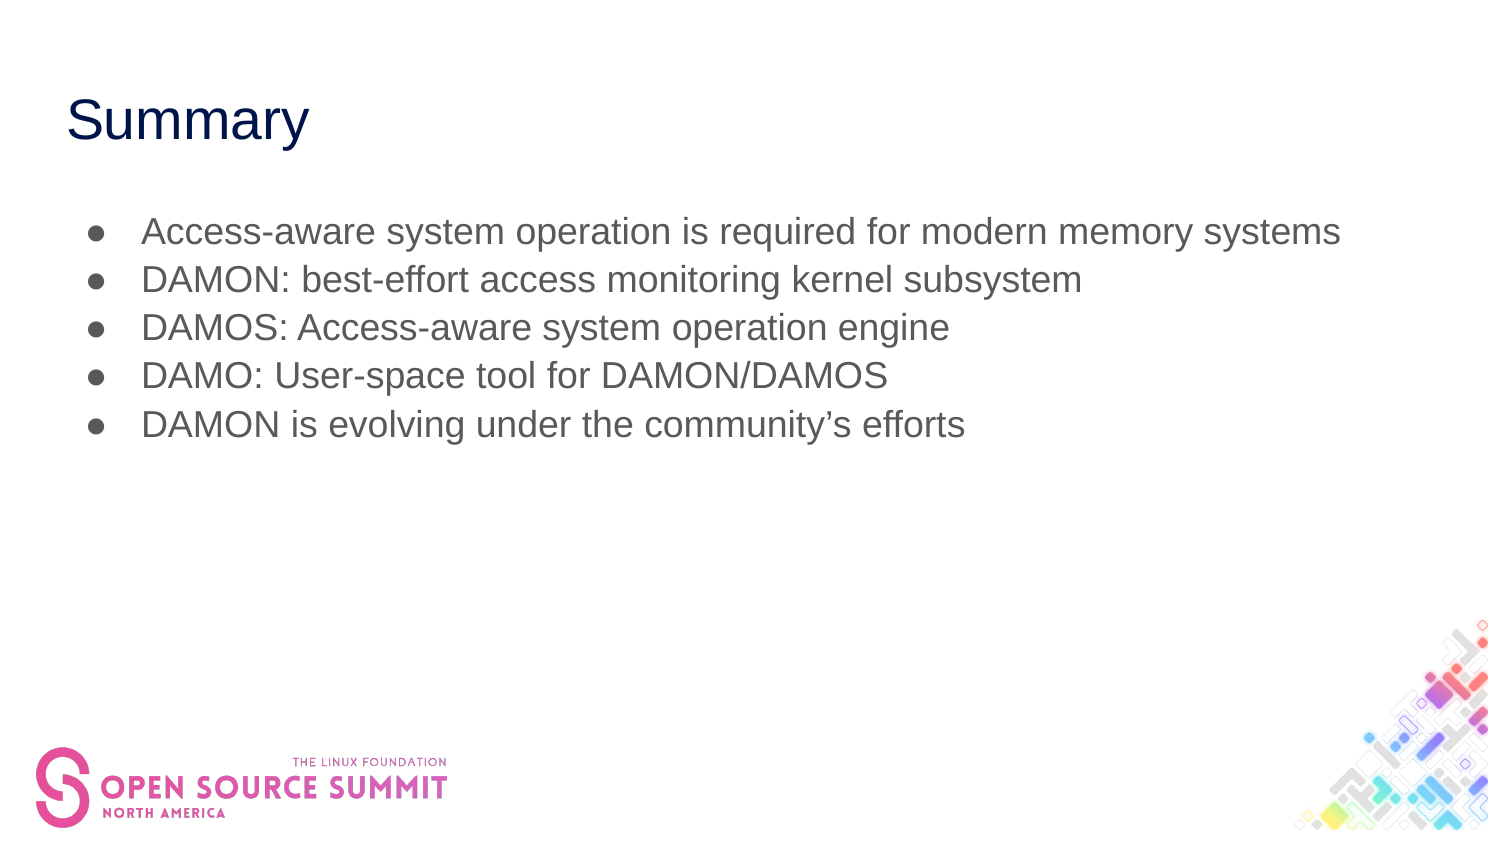

# Summary
Access-aware system operation is required for modern memory systems
DAMON: best-effort access monitoring kernel subsystem
DAMOS: Access-aware system operation engine
DAMO: User-space tool for DAMON/DAMOS
DAMON is evolving under the community’s efforts